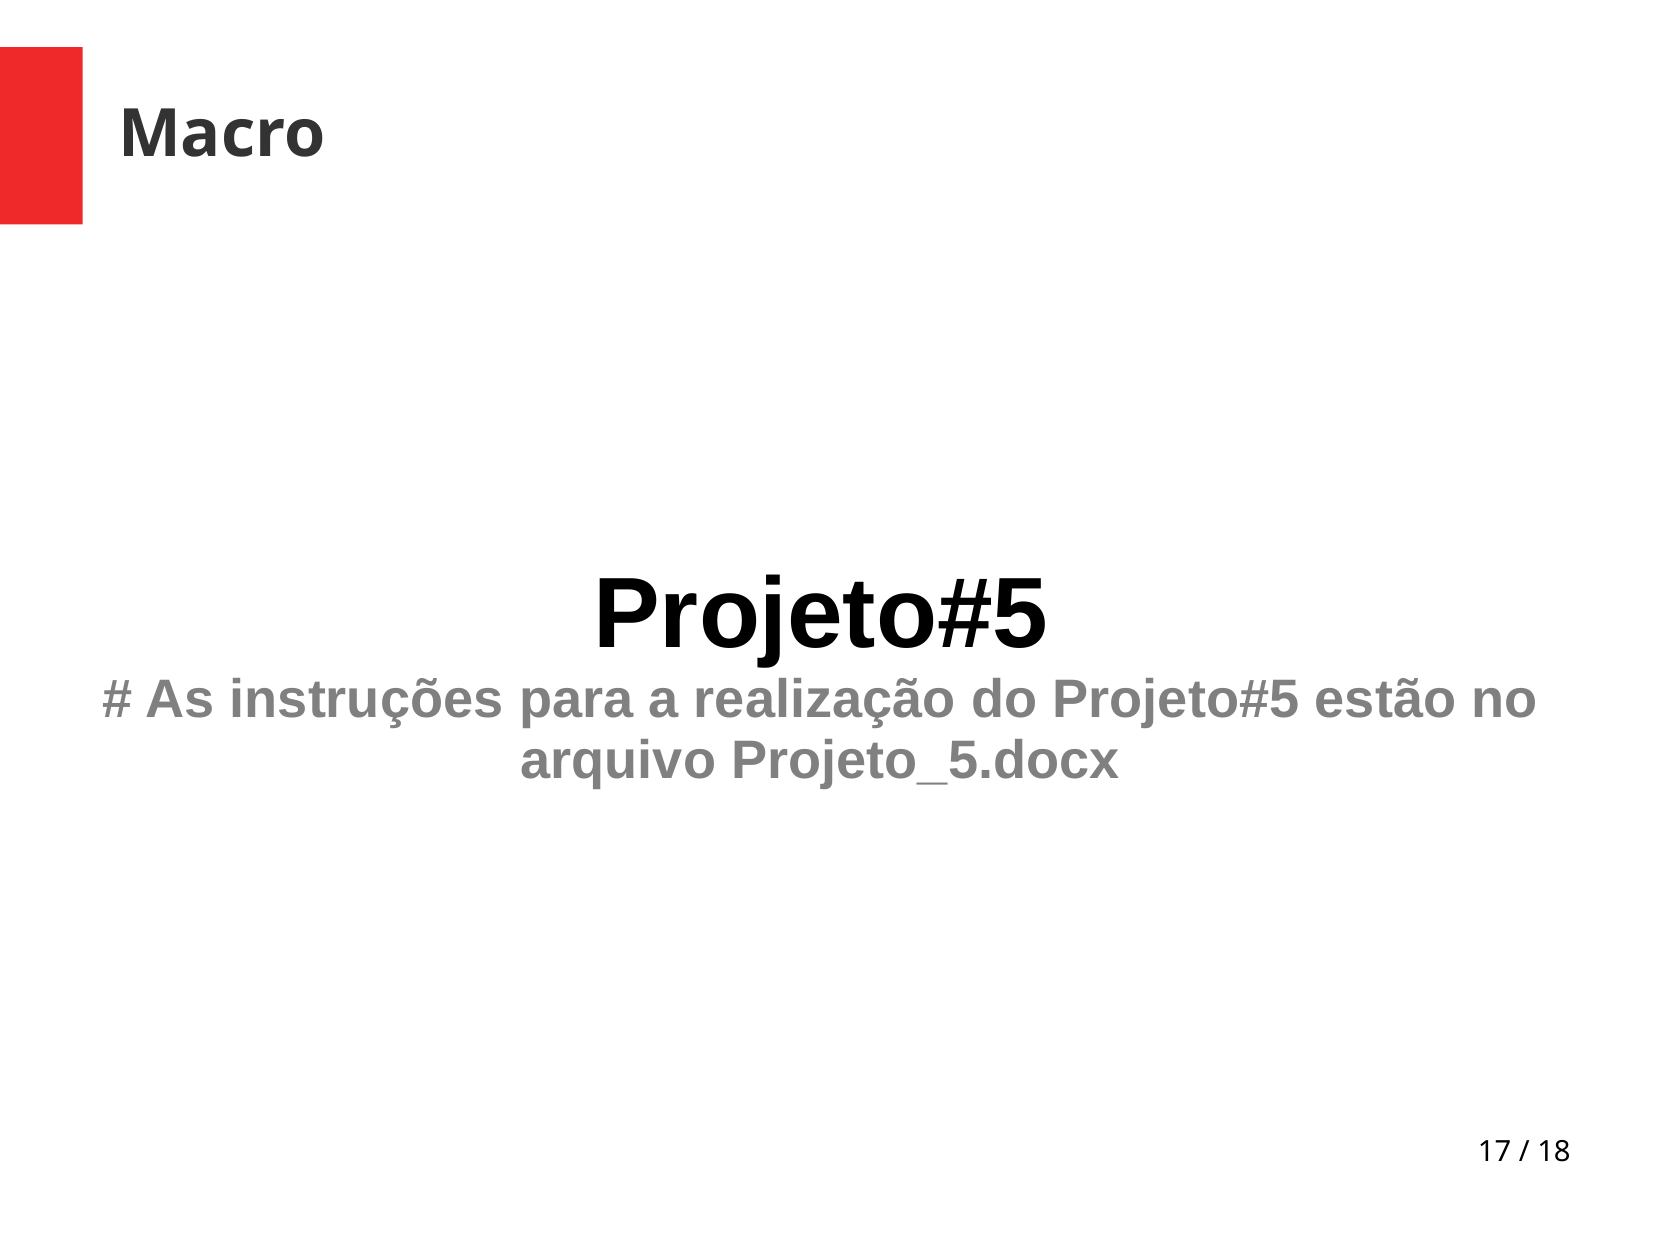

# Macro
Projeto#5
# As instruções para a realização do Projeto#5 estão no arquivo Projeto_5.docx
17